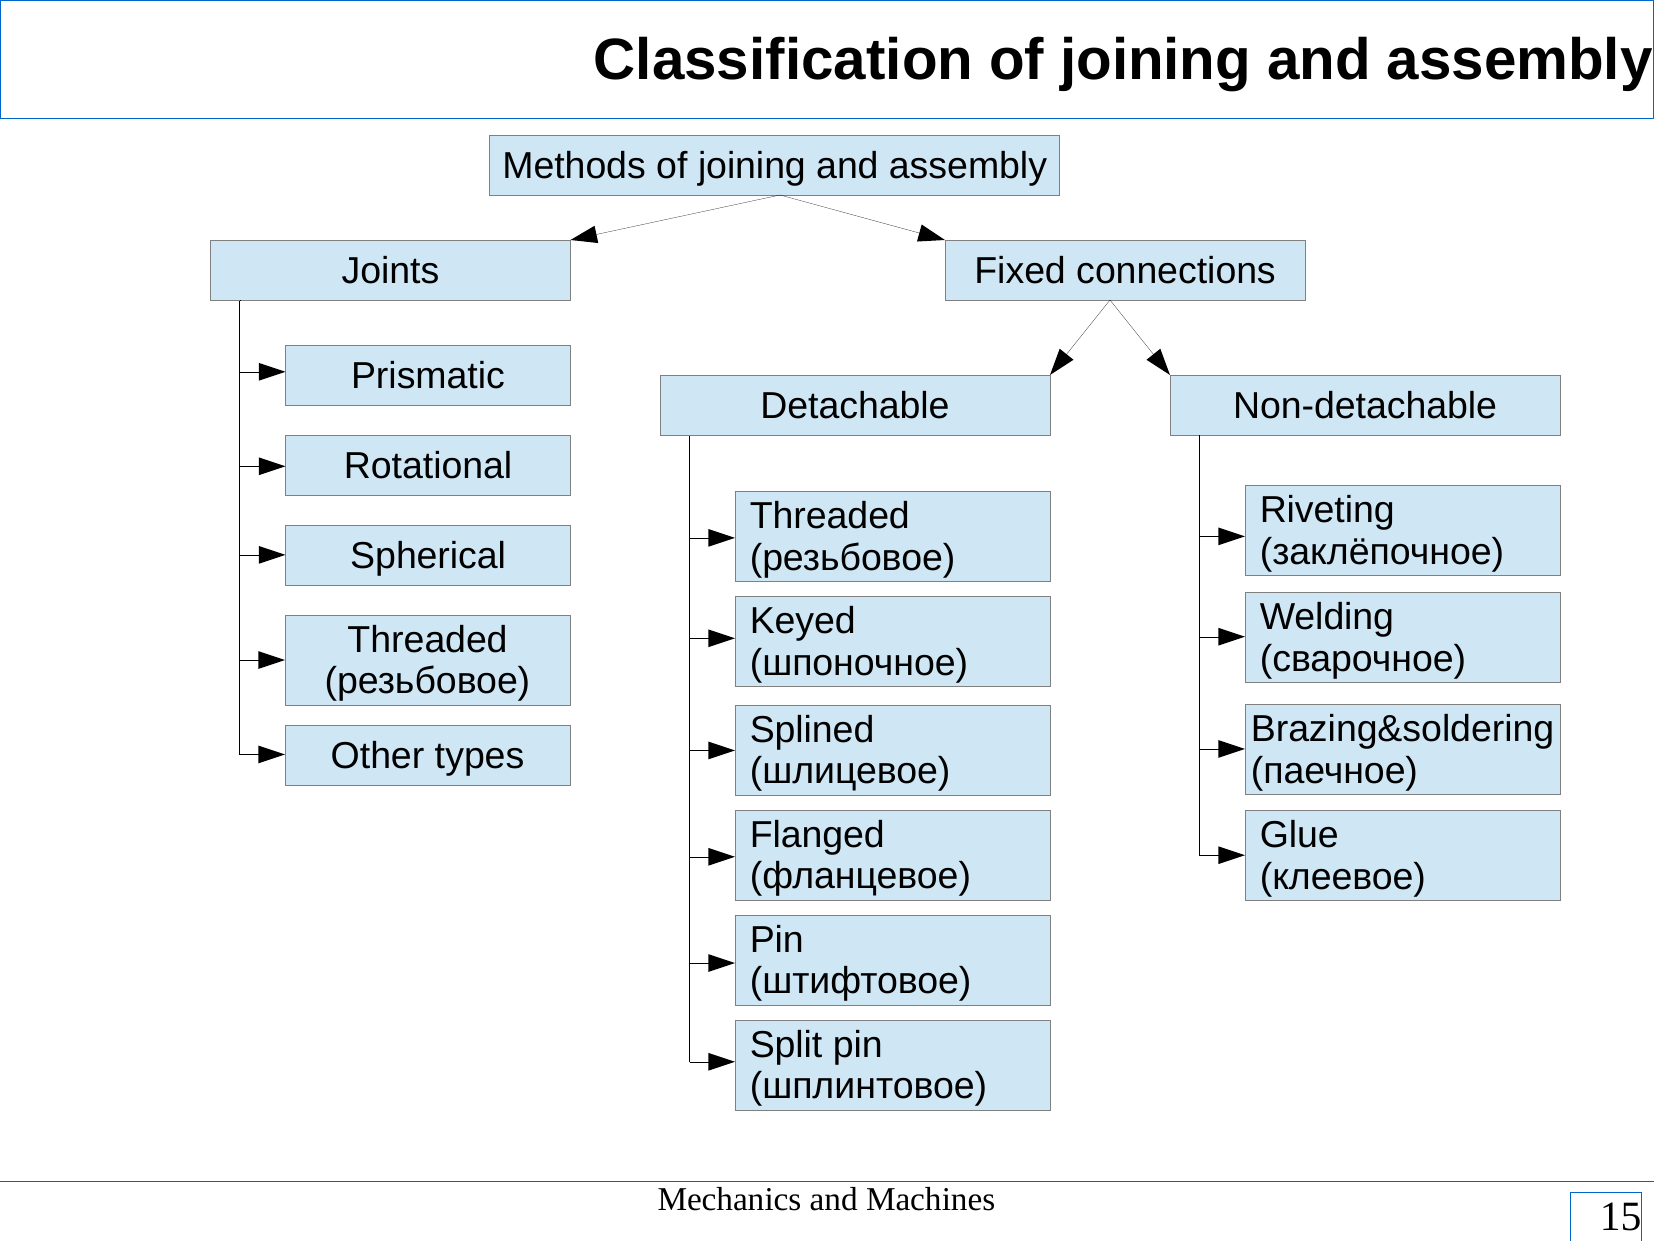

# Classification of joining and assembly
Methods of joining and assembly
Joints
Fixed connections
Prismatic
Detachable
Non-detachable
Rotational
Riveting
(заклёпочное)
Threaded
(резьбовое)
Spherical
Welding
(сварочное)
Keyed
(шпоночное)
Threaded
(резьбовое)
Brazing&soldering
(паечное)
Splined
(шлицевое)
Other types
Flanged
(фланцевое)
Glue
(клеевое)
Pin
(штифтовое)
Split pin
(шплинтовое)
Mechanics and Machines
15